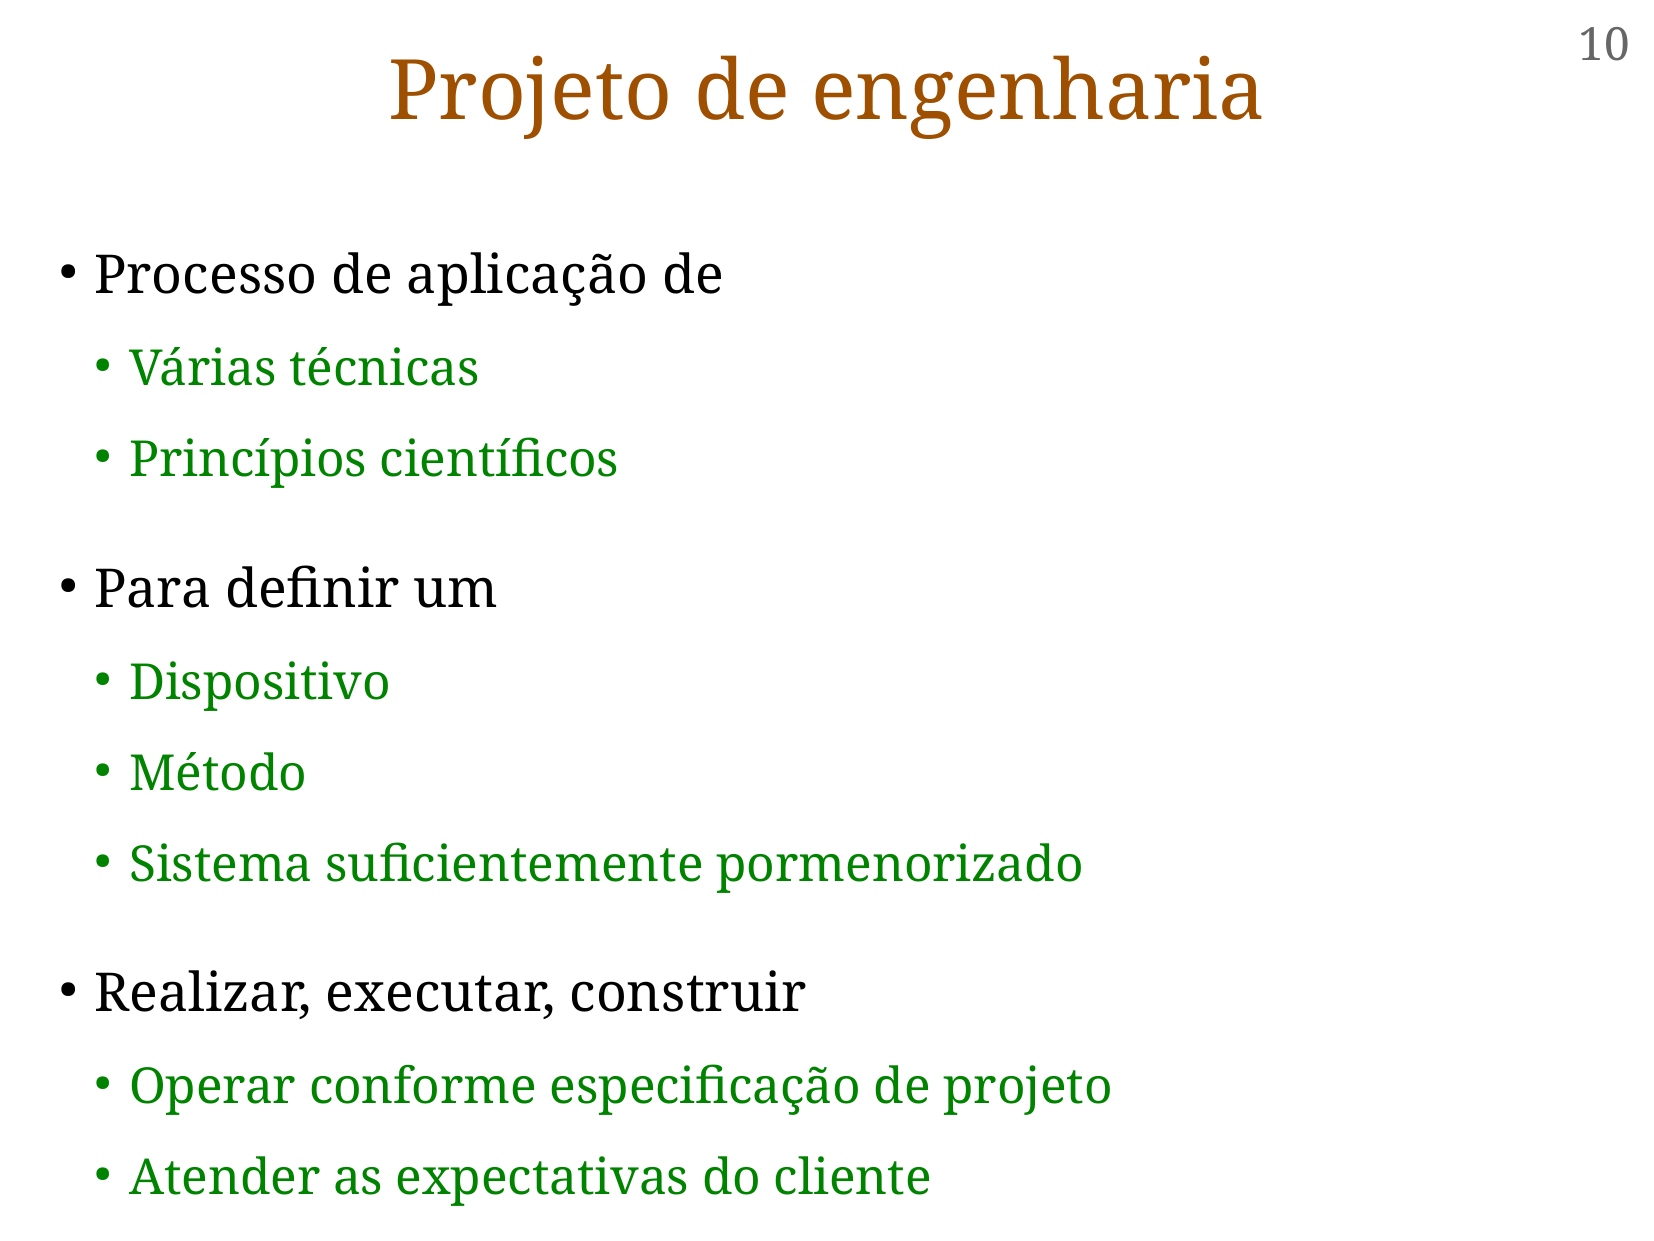

10
# Projeto de engenharia
Processo de aplicação de
Várias técnicas
Princípios científicos
Para definir um
Dispositivo
Método
Sistema suficientemente pormenorizado
Realizar, executar, construir
Operar conforme especificação de projeto
Atender as expectativas do cliente